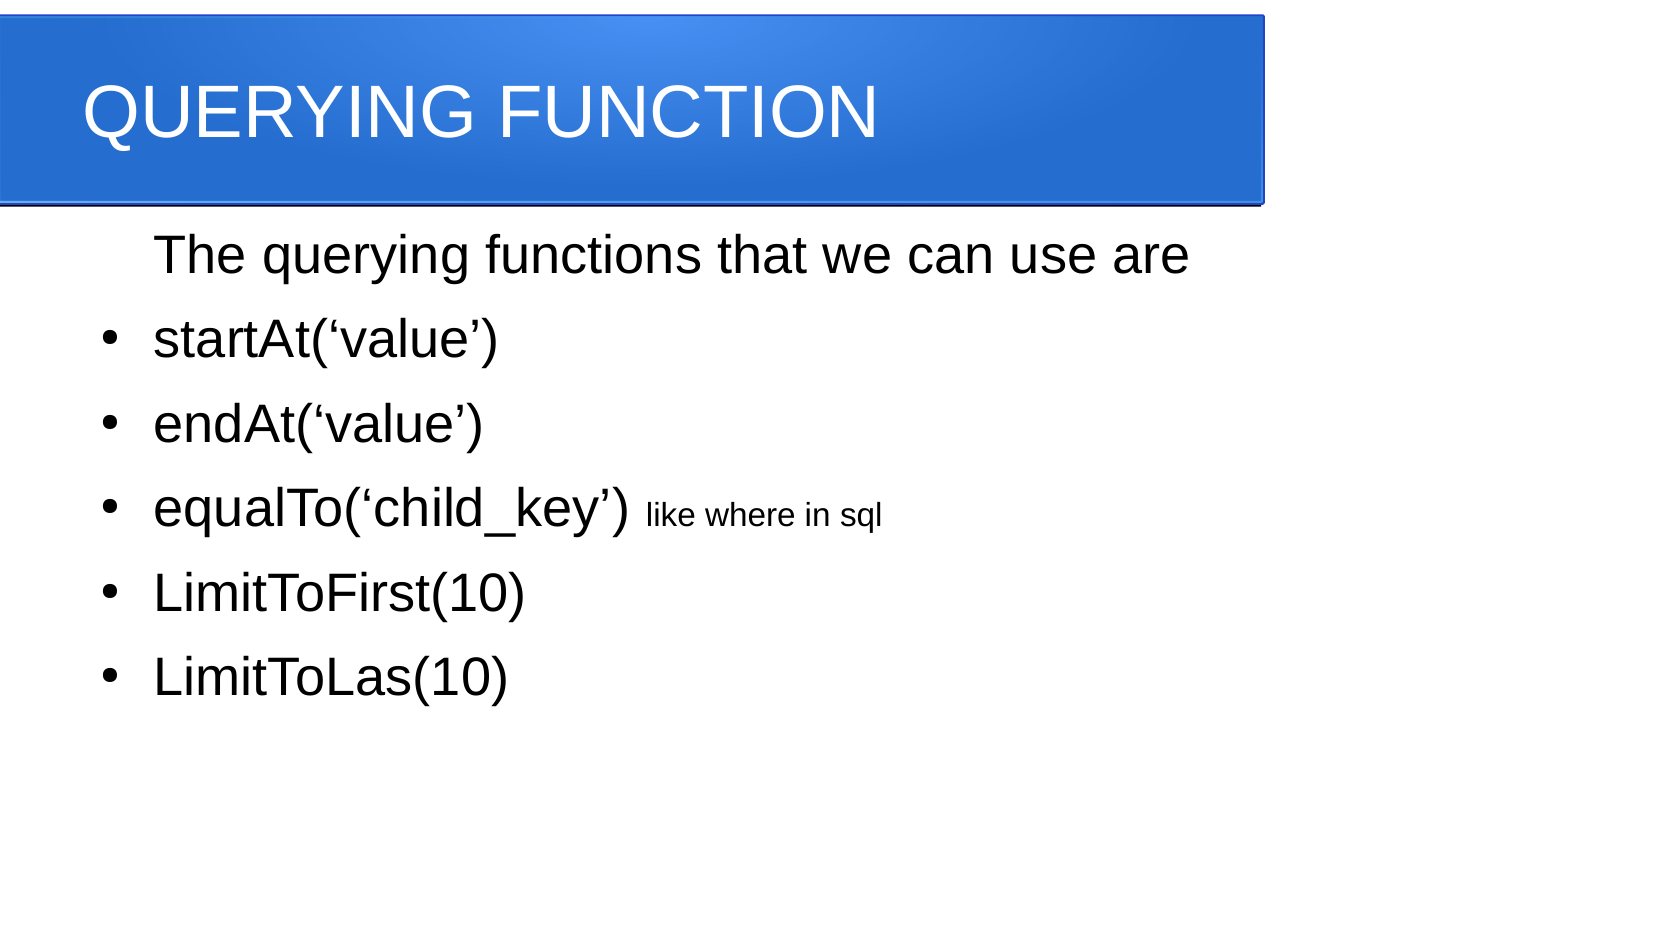

# QUERYING FUNCTION
The querying functions that we can use are
startAt(‘value’)
endAt(‘value’)
equalTo(‘child_key’) like where in sql
LimitToFirst(10)
LimitToLas(10)